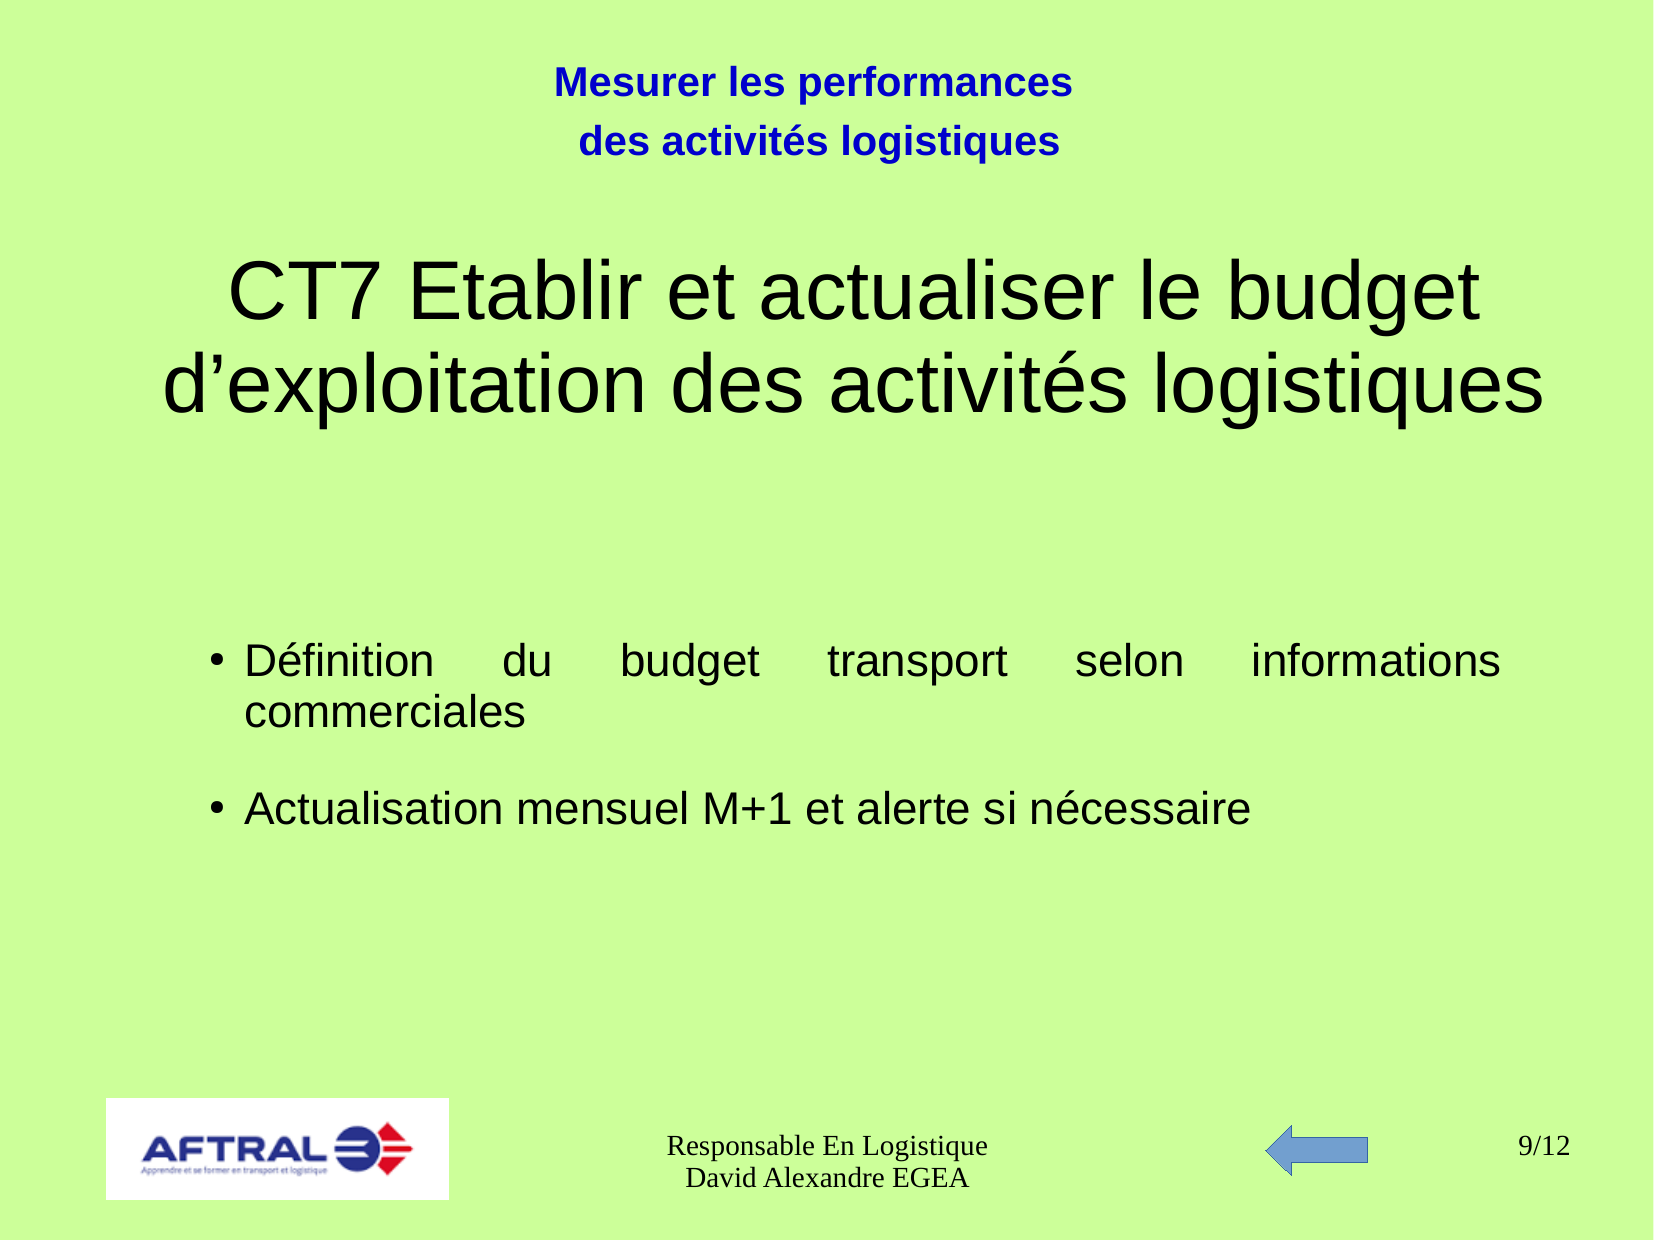

Mesurer les performances
des activités logistiques
CT7 Etablir et actualiser le budget d’exploitation des activités logistiques
Définition du budget transport selon informations commerciales
Actualisation mensuel M+1 et alerte si nécessaire
Responsable En Logistique EGEA
9